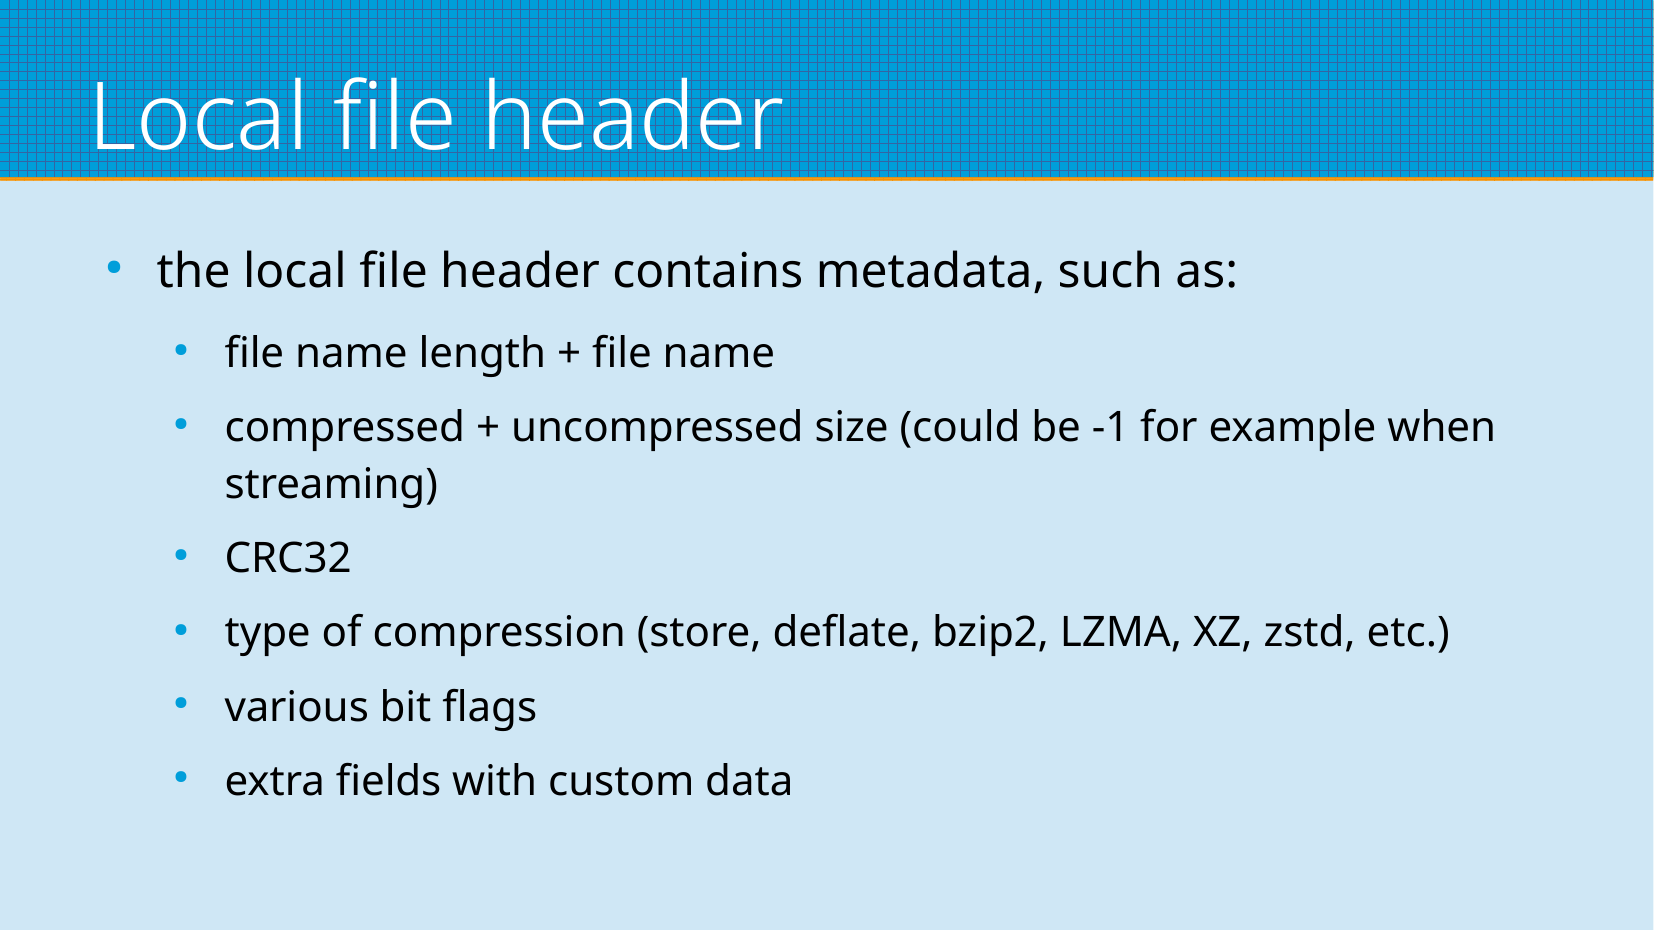

# Local file header
the local file header contains metadata, such as:
file name length + file name
compressed + uncompressed size (could be -1 for example when streaming)
CRC32
type of compression (store, deflate, bzip2, LZMA, XZ, zstd, etc.)
various bit flags
extra fields with custom data